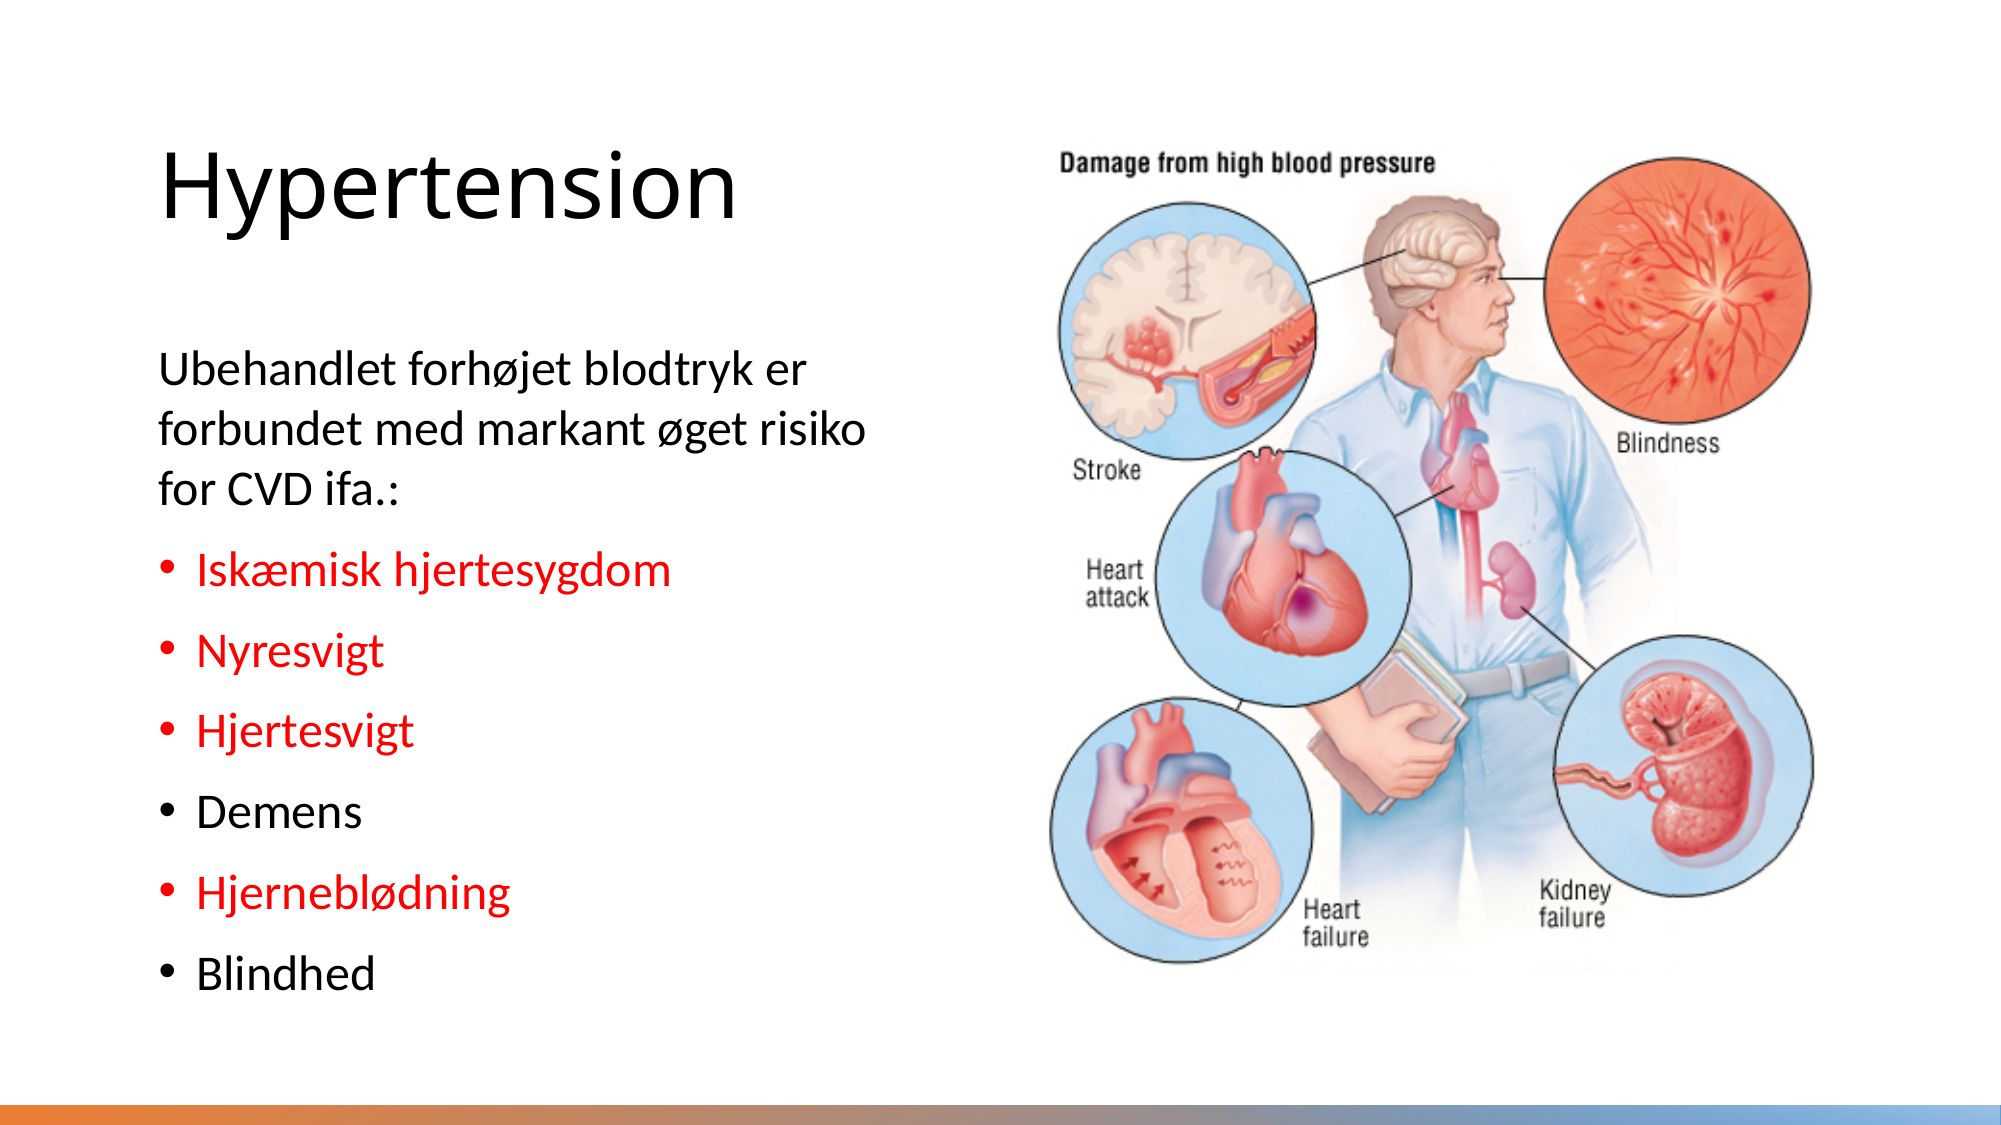

# Hypertension
Ubehandlet forhøjet blodtryk er forbundet med markant øget risiko for CVD ifa.:
Iskæmisk hjertesygdom
Nyresvigt
Hjertesvigt
Demens
Hjerneblødning
Blindhed